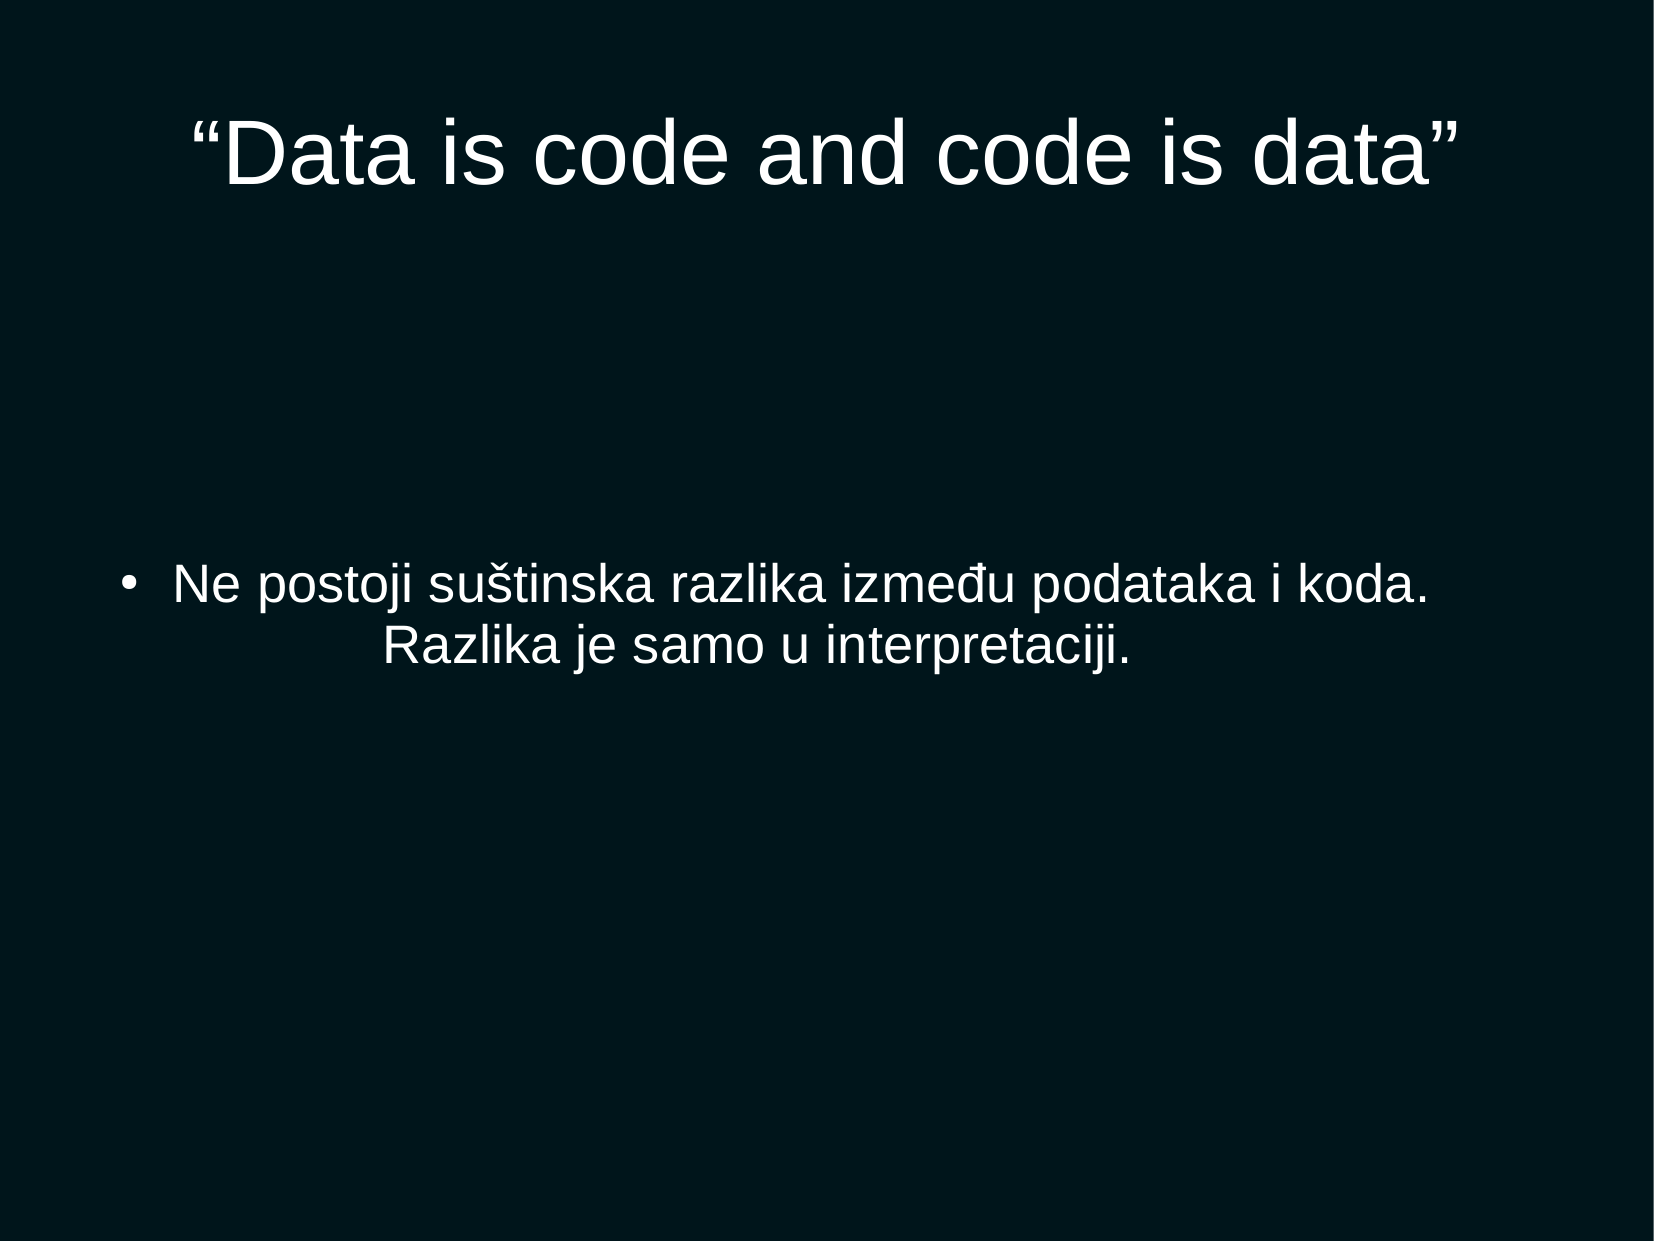

# “Data is code and code is data”
Ne postoji suštinska razlika između podataka i koda. Razlika je samo u interpretaciji.